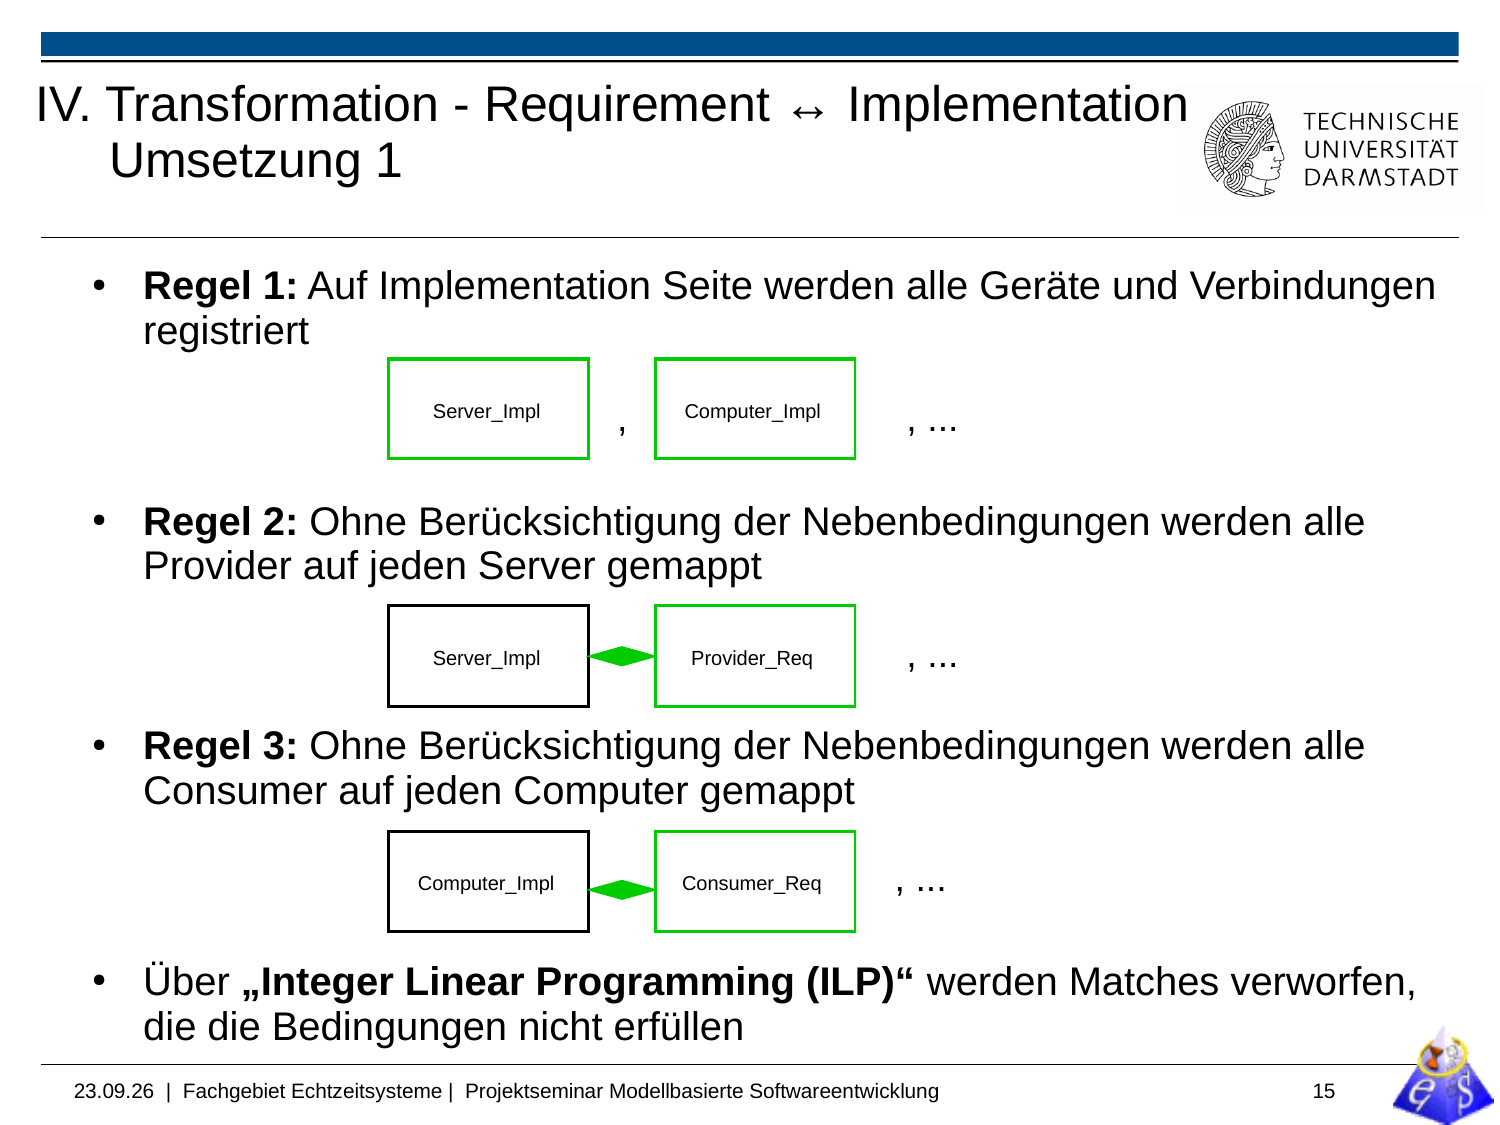

IV. Transformation - Requirement ↔ Implementation
	Umsetzung 1
# Regel 1: Auf Implementation Seite werden alle Geräte und Verbindungen registriert
Regel 2: Ohne Berücksichtigung der Nebenbedingungen werden alle Provider auf jeden Server gemappt
Regel 3: Ohne Berücksichtigung der Nebenbedingungen werden alle Consumer auf jeden Computer gemappt
Über „Integer Linear Programming (ILP)“ werden Matches verworfen, die die Bedingungen nicht erfüllen
,
, ...
, ...
, ...